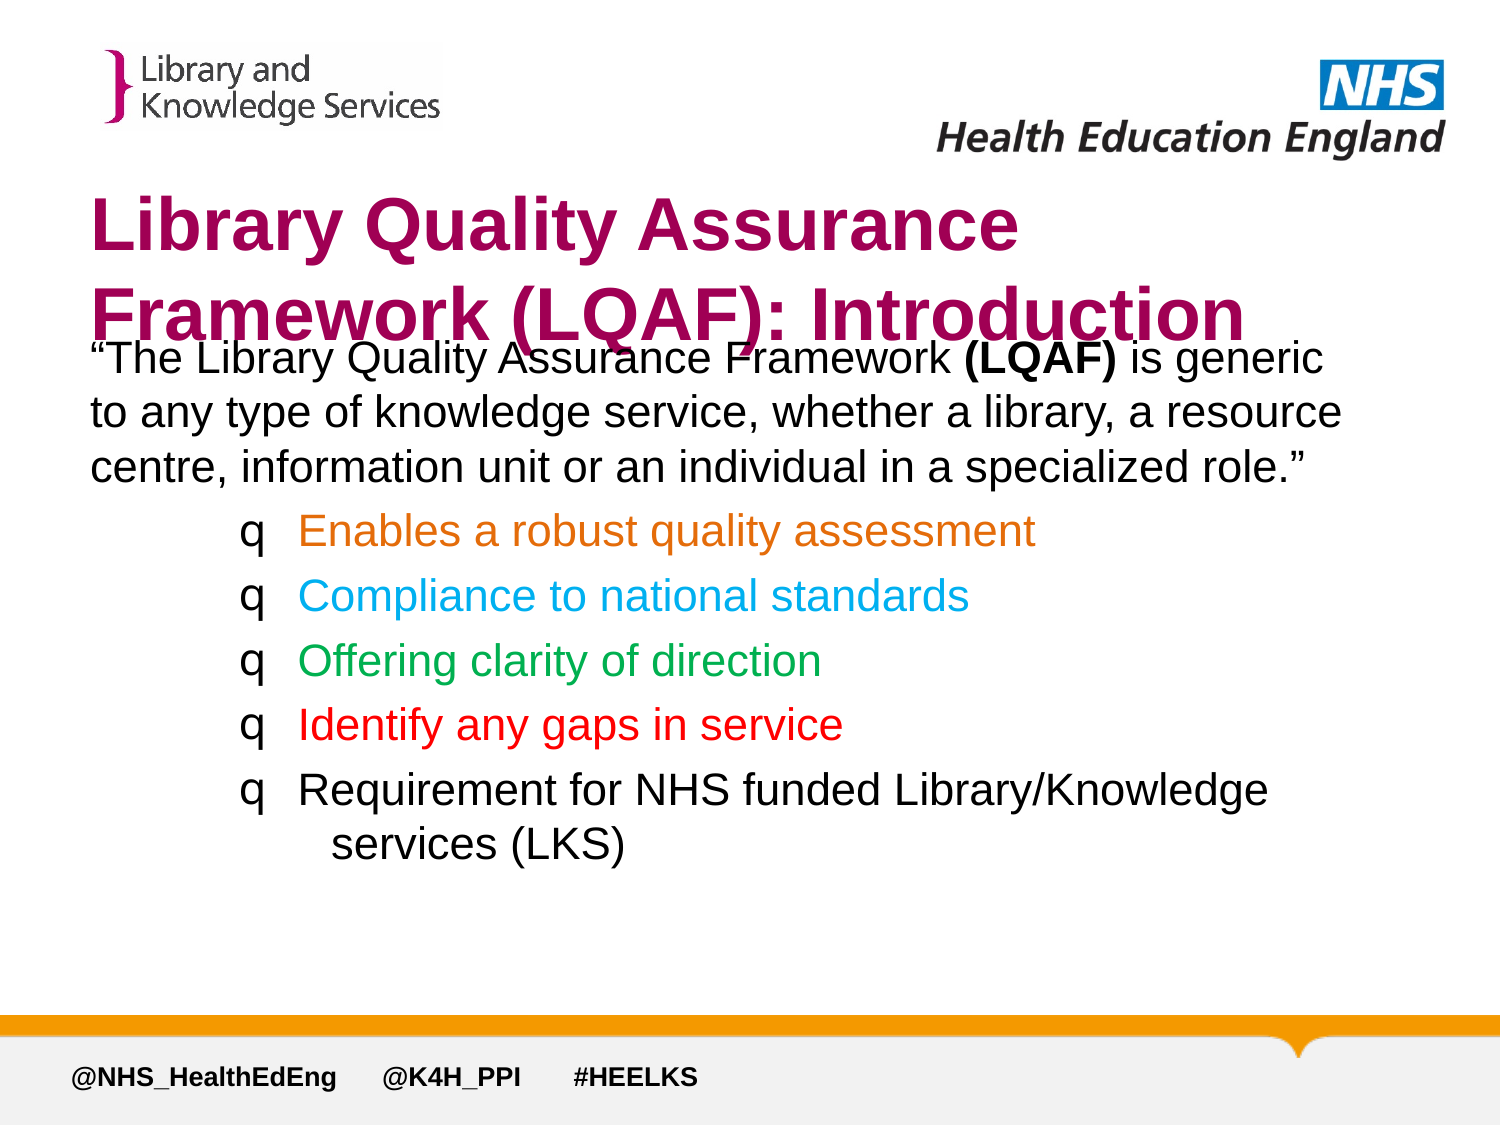

# Library Quality Assurance Framework (LQAF): Introduction
“The Library Quality Assurance Framework (LQAF) is generic to any type of knowledge service, whether a library, a resource centre, information unit or an individual in a specialized role.”
 Enables a robust quality assessment
 Compliance to national standards
 Offering clarity of direction
 Identify any gaps in service
 Requirement for NHS funded Library/Knowledge services (LKS)
@NHS_HealthEdEng @K4H_PPI #HEELKS